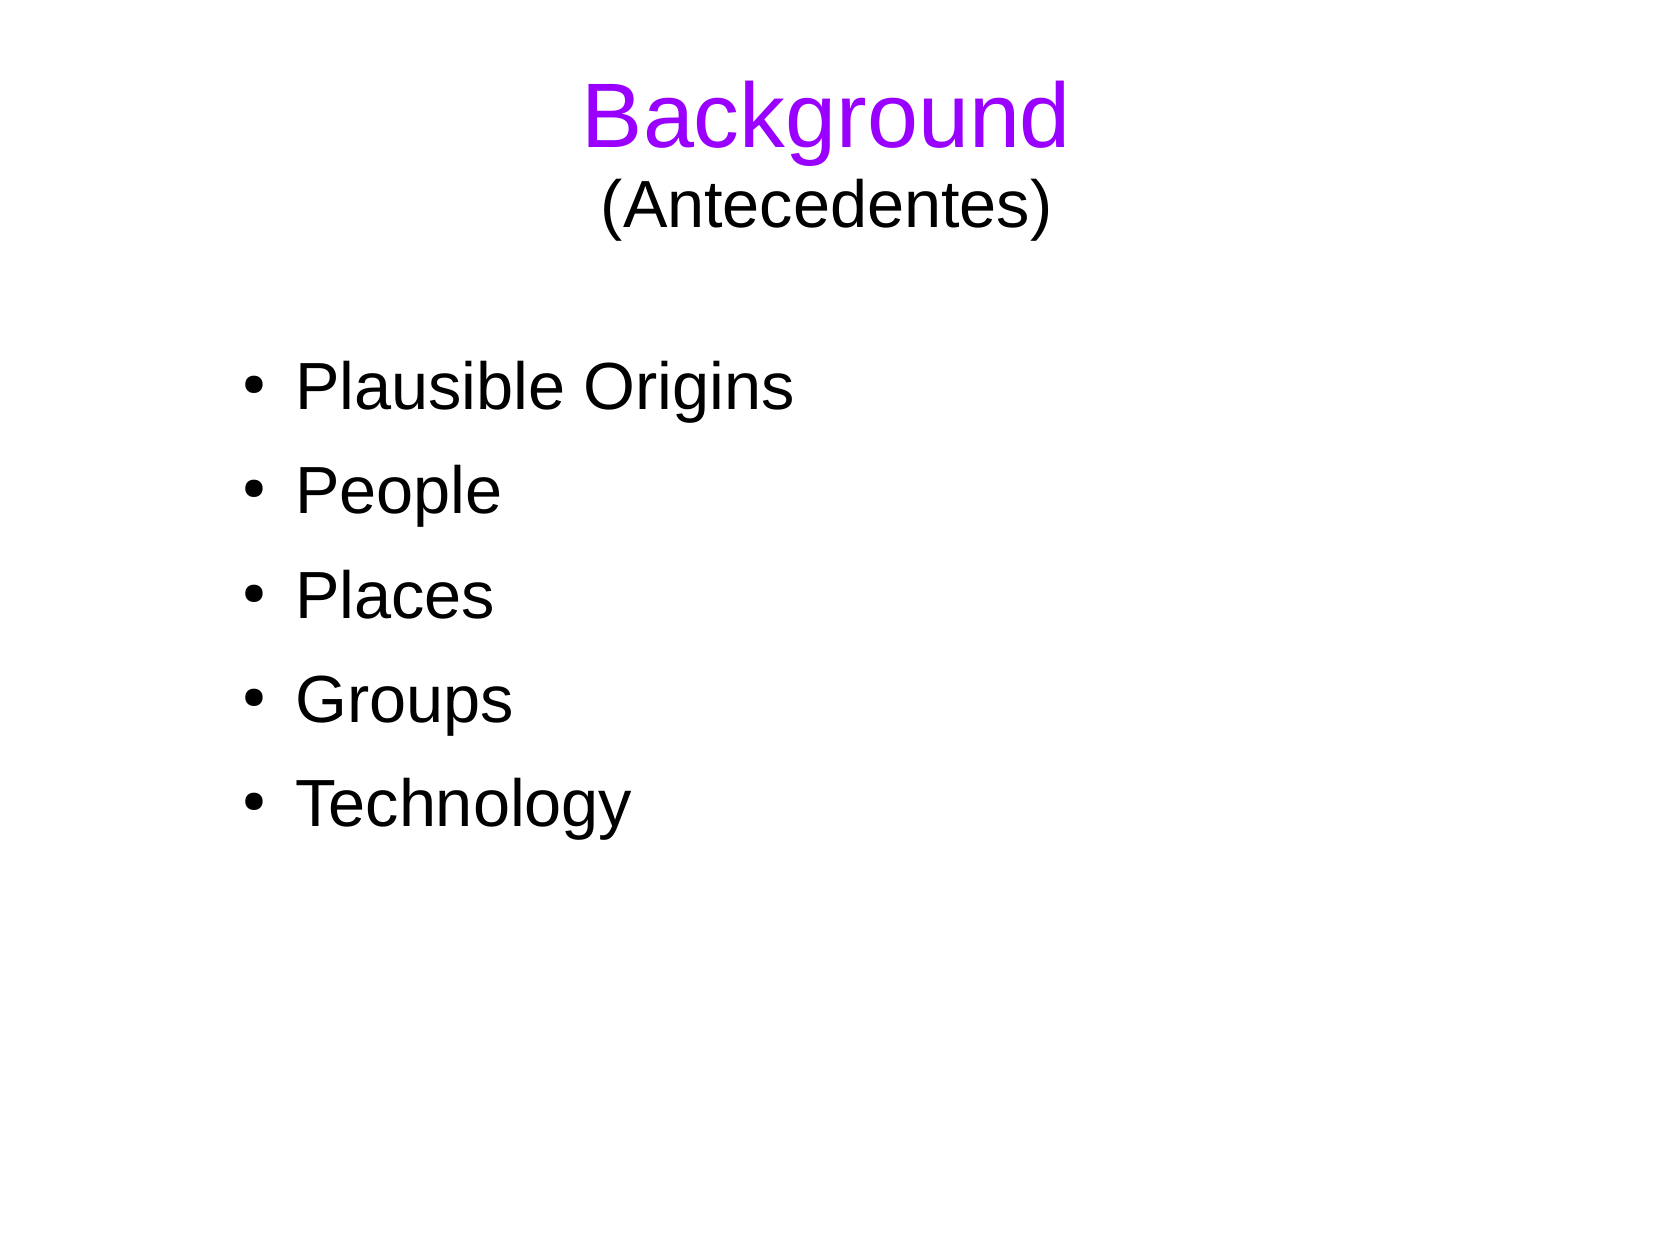

# Background (Antecedentes)
Plausible Origins
People
Places
Groups
Technology